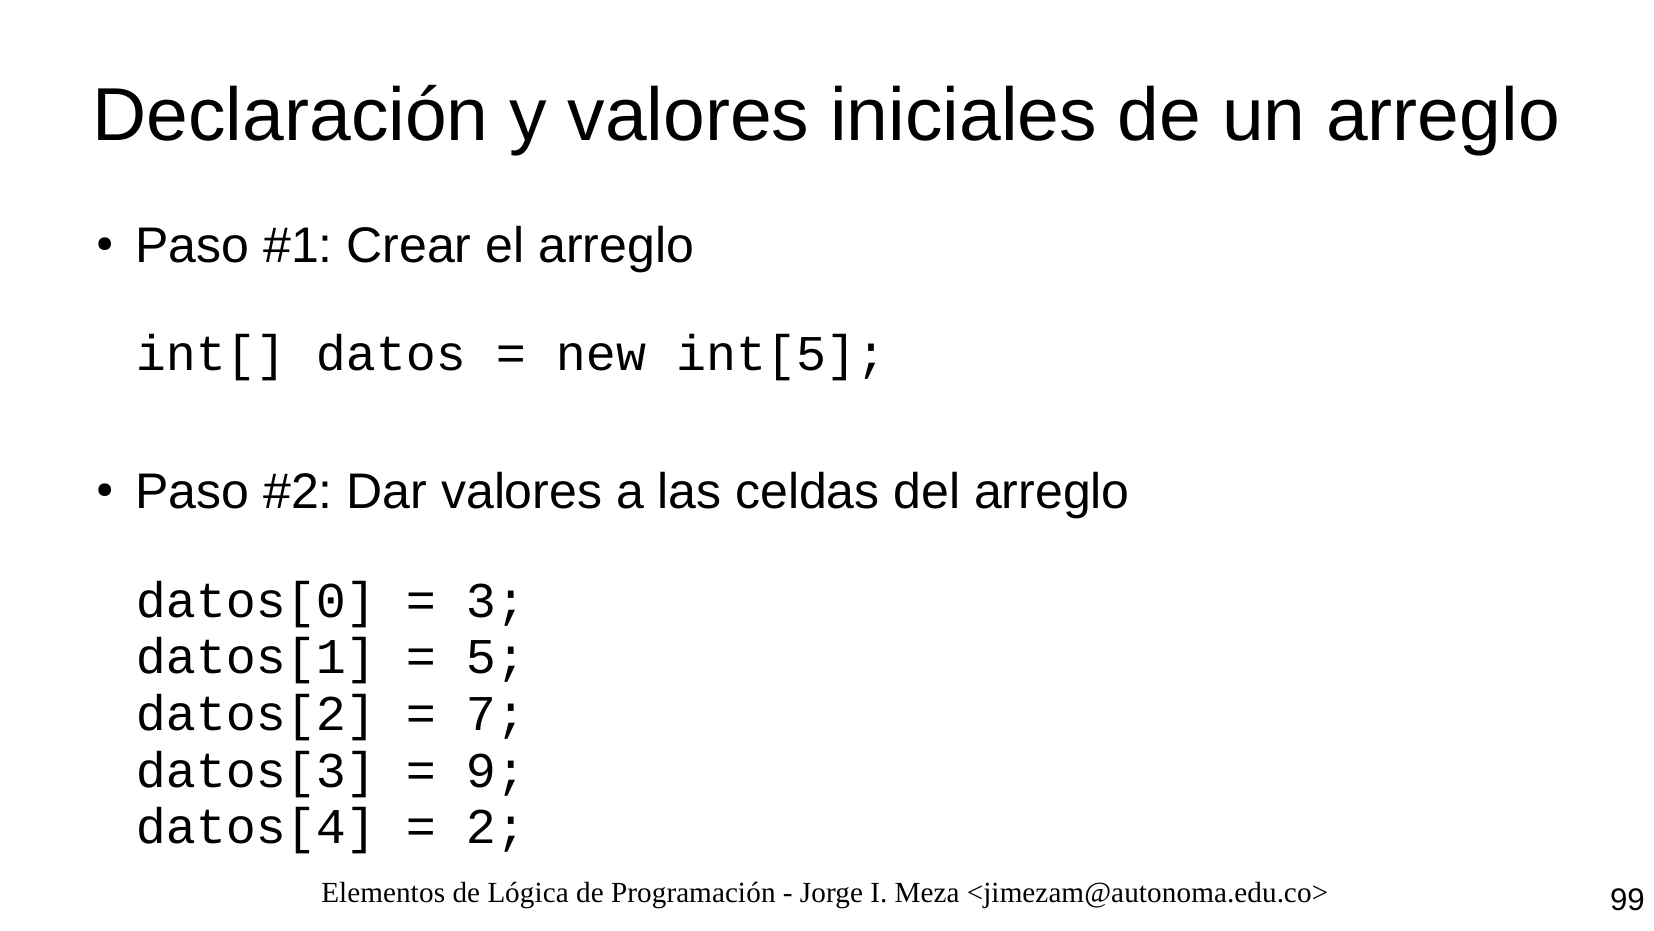

# Declaración y valores iniciales de un arreglo
Paso #1: Crear el arreglo
int[] datos = new int[5];
Paso #2: Dar valores a las celdas del arreglo
datos[0] = 3;
datos[1] = 5;
datos[2] = 7;
datos[3] = 9;
datos[4] = 2;
Elementos de Lógica de Programación - Jorge I. Meza <jimezam@autonoma.edu.co>